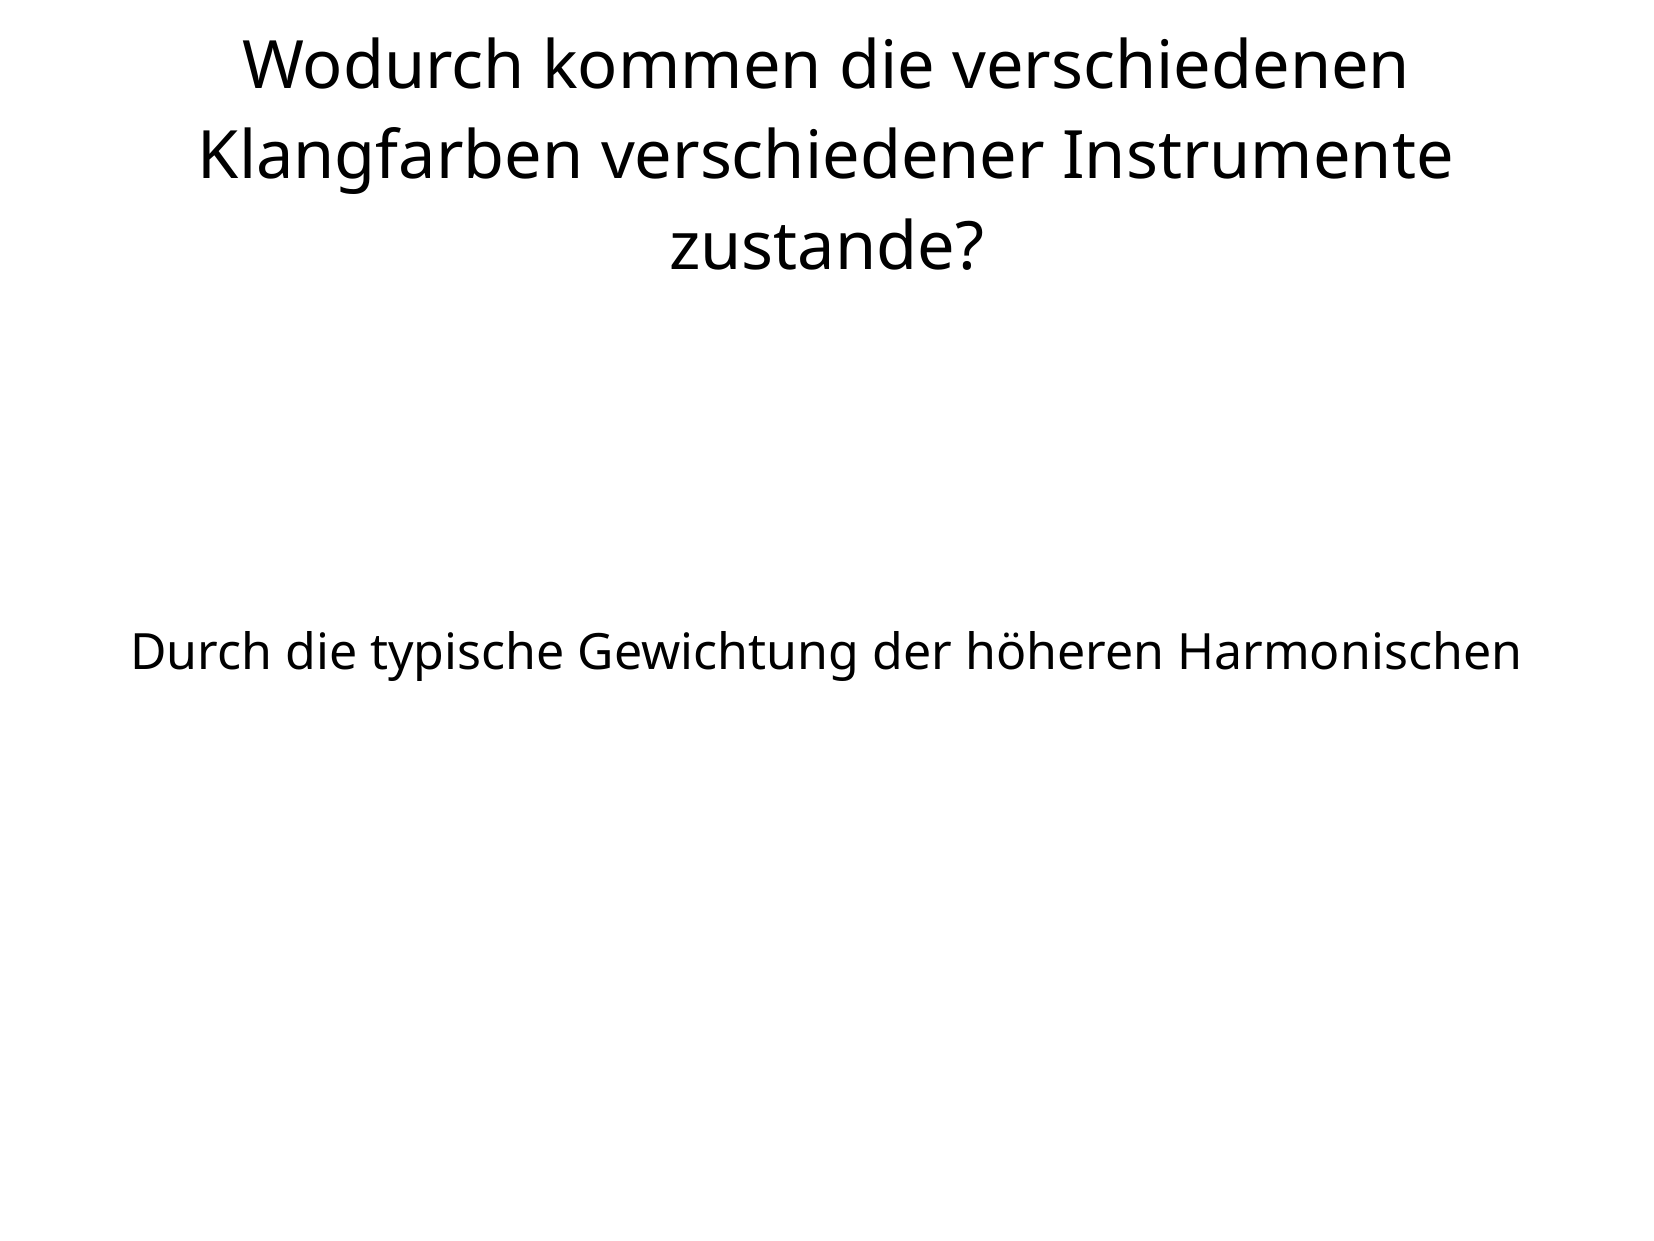

# Wodurch kommen die verschiedenen Klangfarben verschiedener Instrumente zustande?
Durch die typische Gewichtung der höheren Harmonischen